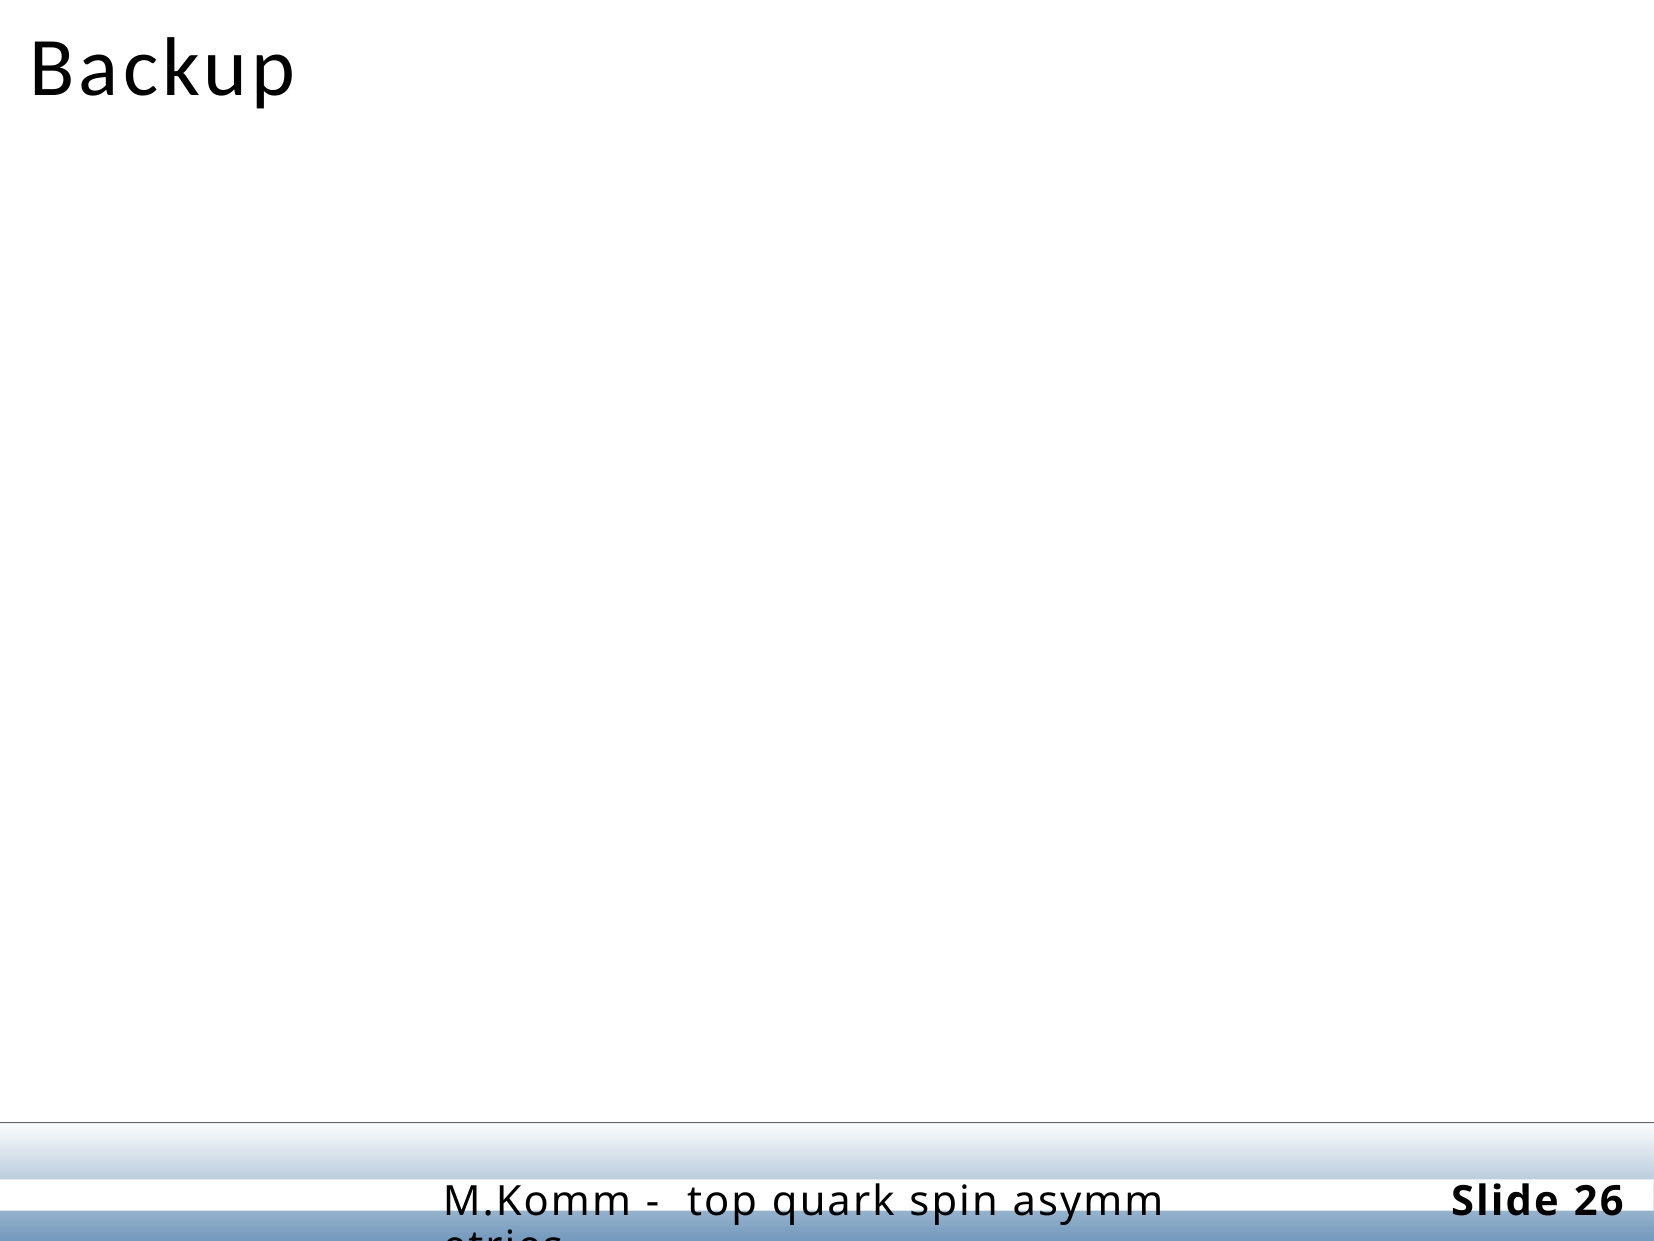

# Backup
M.Komm - top quark spin asymmetries
26